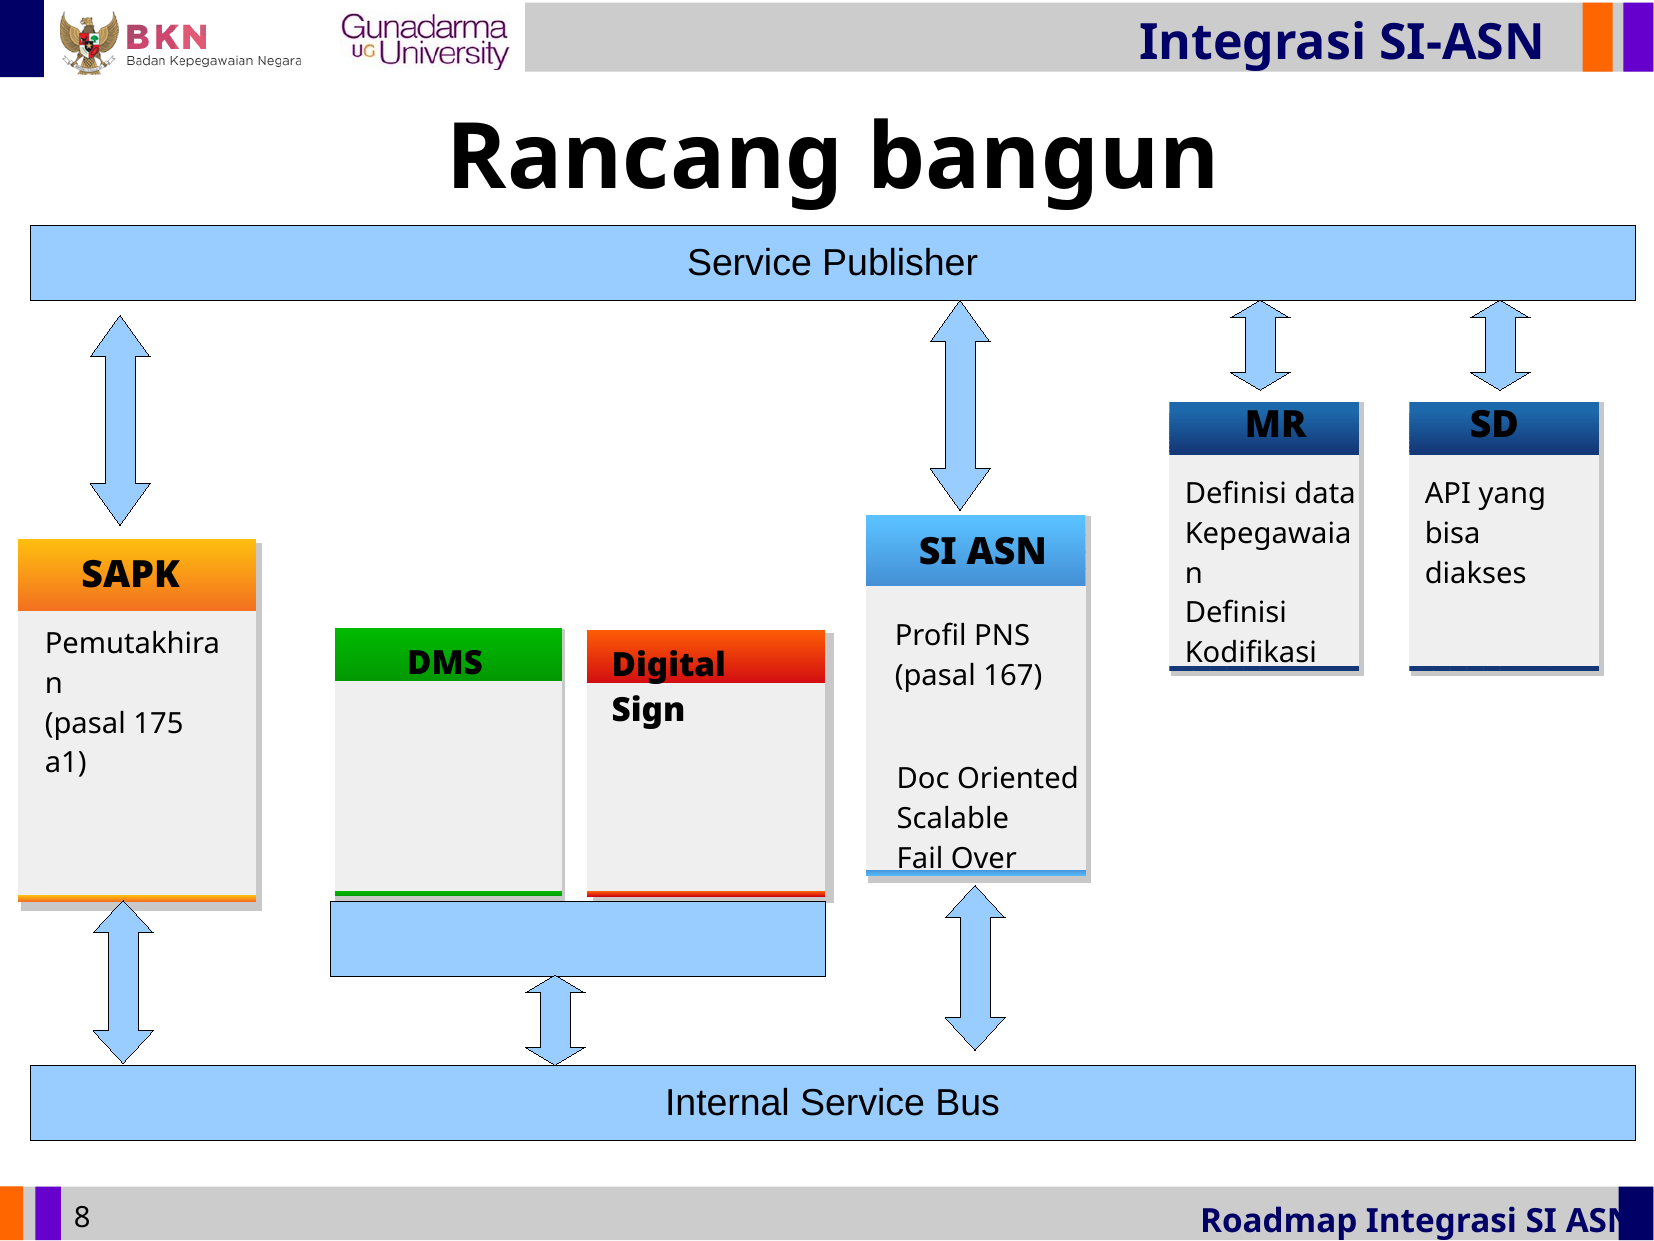

# Rancang bangun
Service Publisher
MR
SD
Definisi data
Kepegawaian
Definisi
Kodifikasi
API yang bisa
diakses
SI ASN
SAPK
Profil PNS
(pasal 167)
Pemutakhiran
(pasal 175 a1)
DMS
Digital Sign
Doc Oriented
Scalable
Fail Over
Internal Service Bus